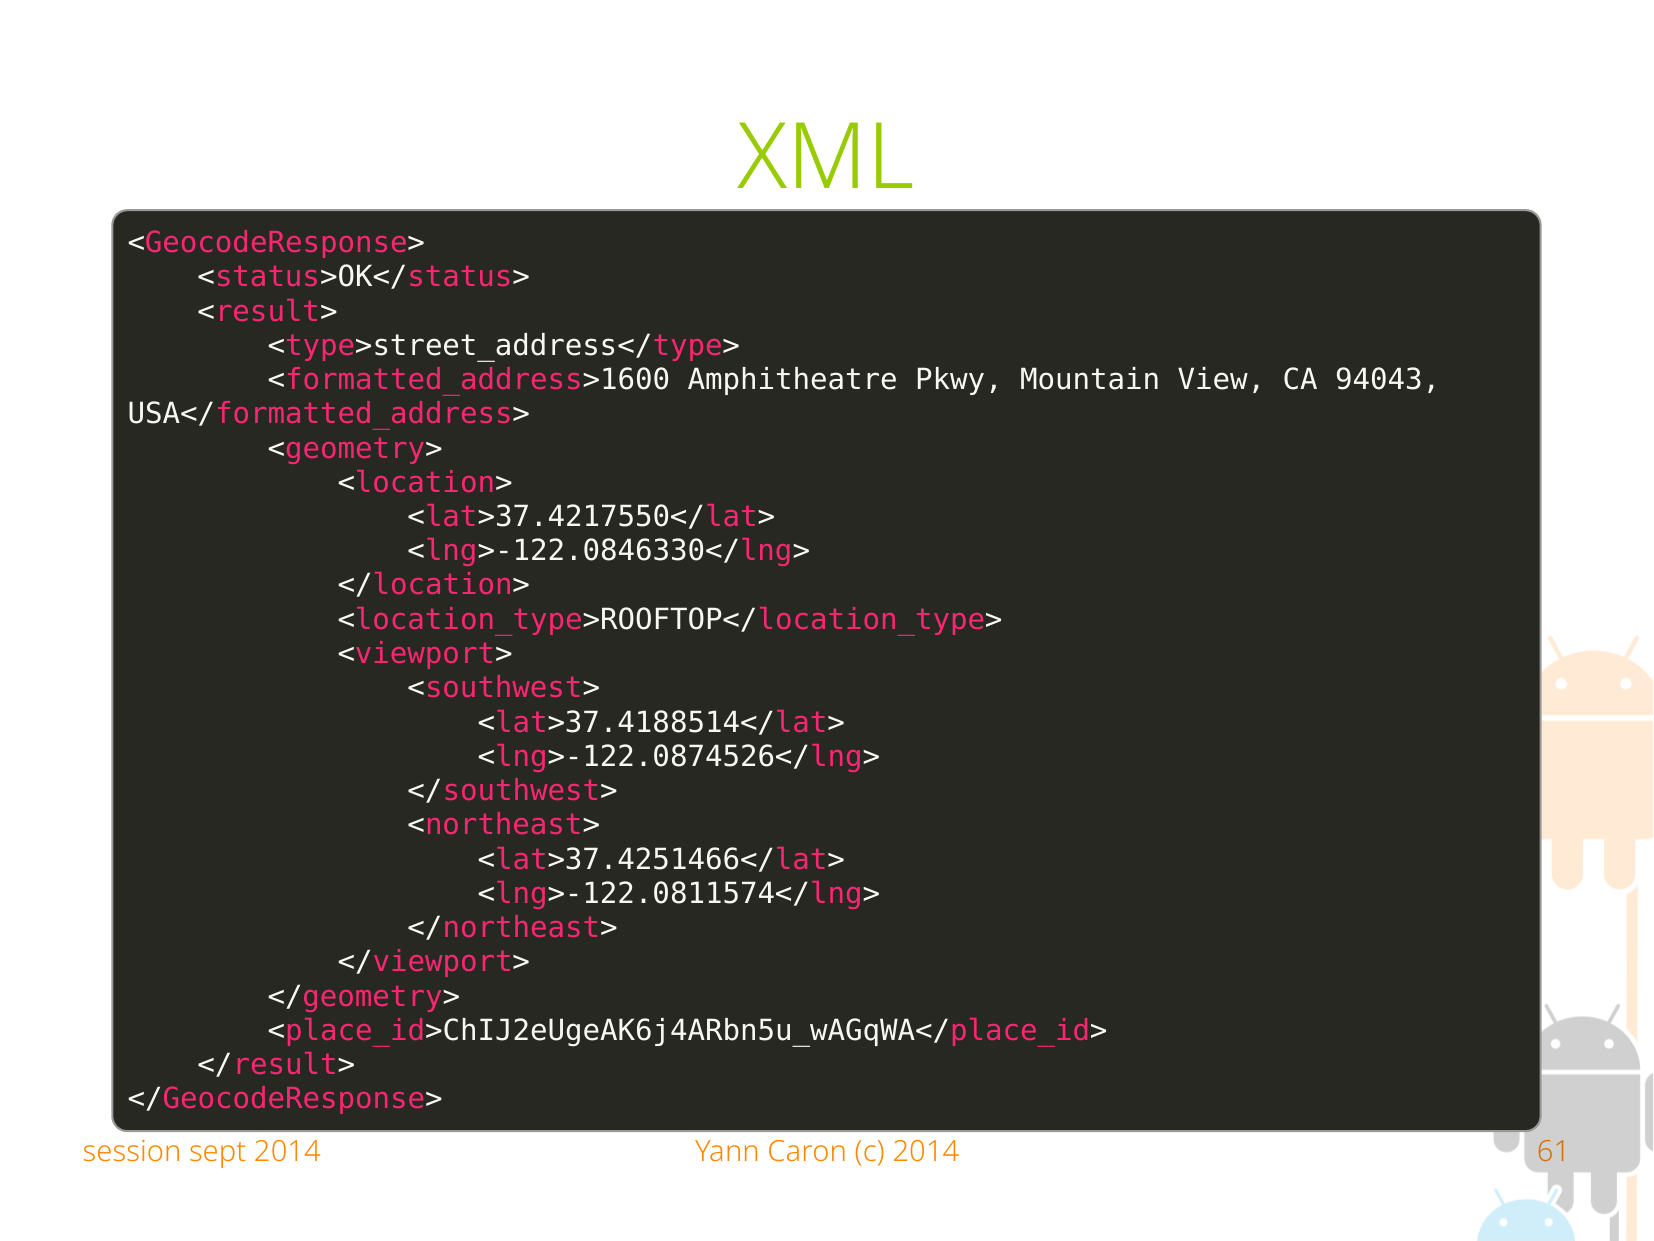

# XML
<GeocodeResponse>
 <status>OK</status>
 <result>
 <type>street_address</type>
 <formatted_address>1600 Amphitheatre Pkwy, Mountain View, CA 94043, USA</formatted_address>
 <geometry>
 <location>
 <lat>37.4217550</lat>
 <lng>-122.0846330</lng>
 </location>
 <location_type>ROOFTOP</location_type>
 <viewport>
 <southwest>
 <lat>37.4188514</lat>
 <lng>-122.0874526</lng>
 </southwest>
 <northeast>
 <lat>37.4251466</lat>
 <lng>-122.0811574</lng>
 </northeast>
 </viewport>
 </geometry>
 <place_id>ChIJ2eUgeAK6j4ARbn5u_wAGqWA</place_id>
 </result>
</GeocodeResponse>
session sept 2014
Yann Caron (c) 2014
61